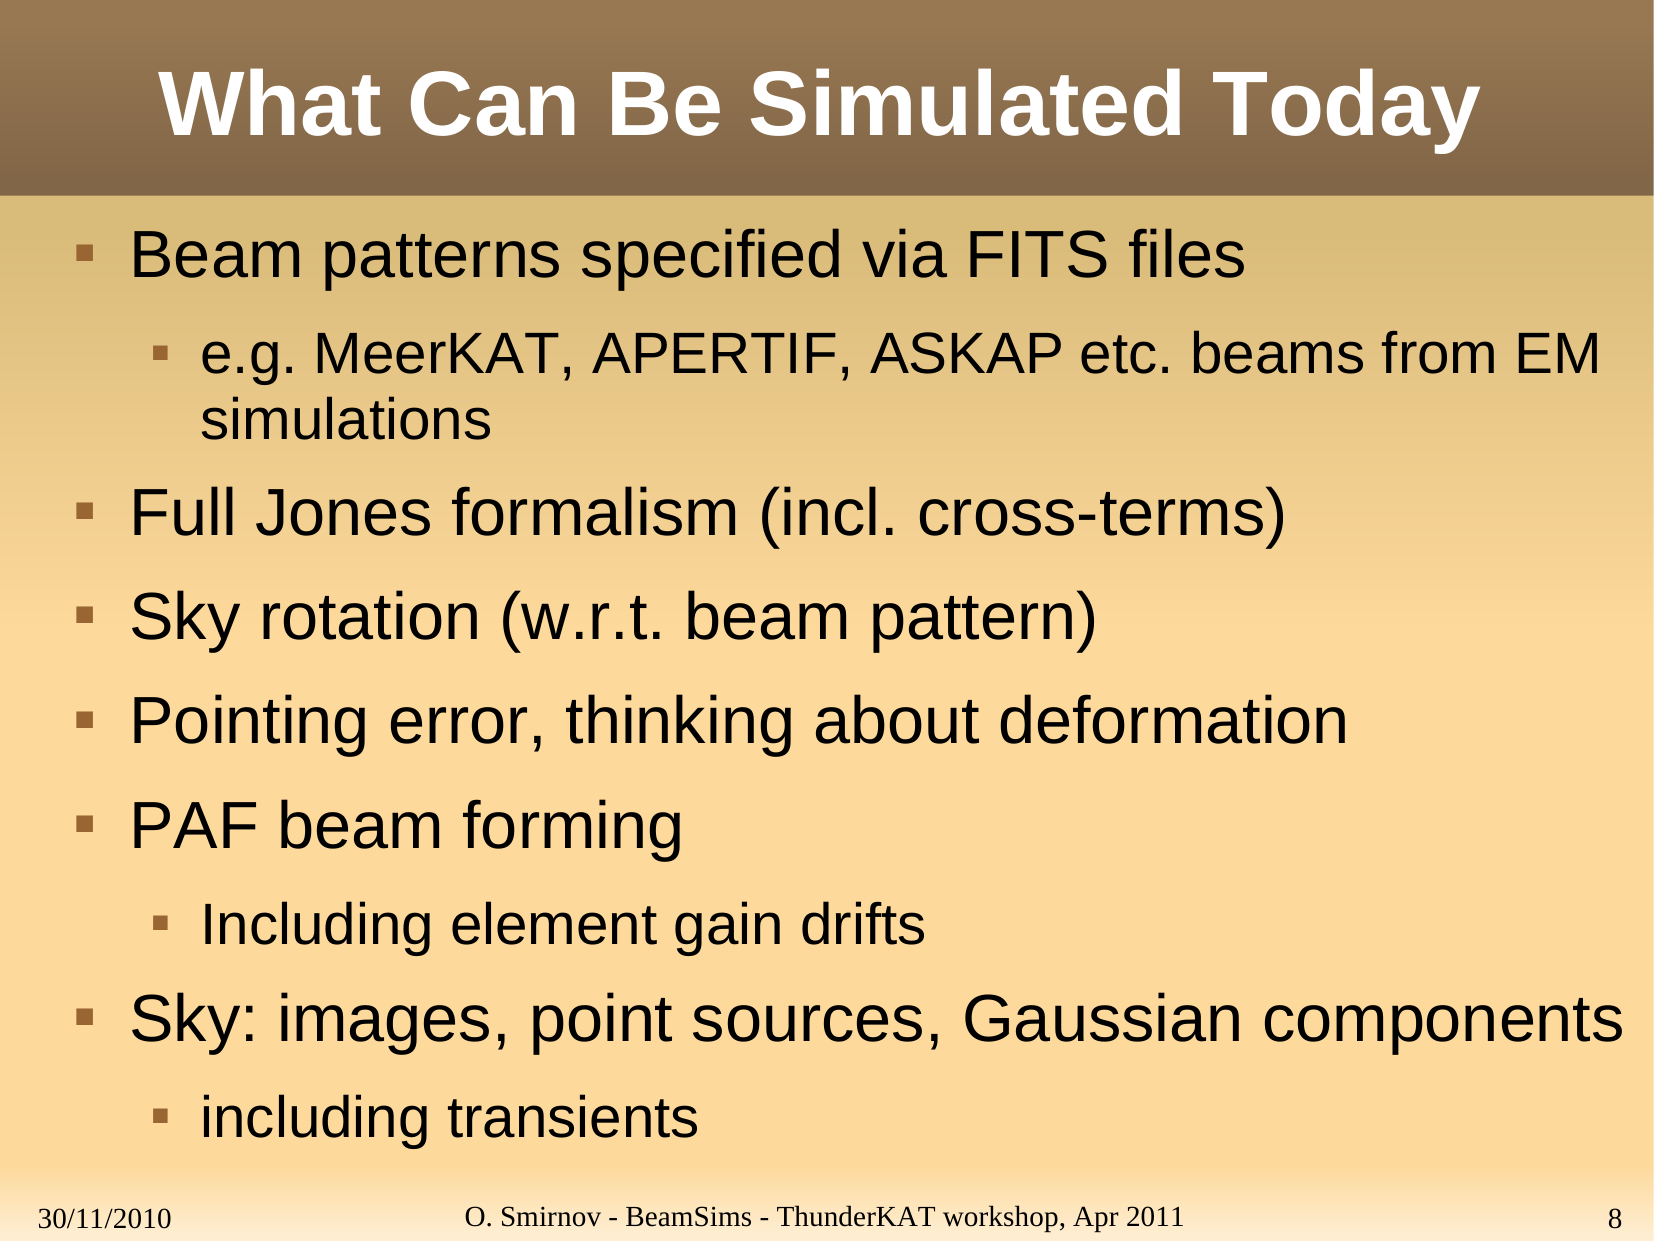

# What Can Be Simulated Today
Beam patterns specified via FITS files
e.g. MeerKAT, APERTIF, ASKAP etc. beams from EM simulations
Full Jones formalism (incl. cross-terms)
Sky rotation (w.r.t. beam pattern)
Pointing error, thinking about deformation
PAF beam forming
Including element gain drifts
Sky: images, point sources, Gaussian components
including transients
O. Smirnov - BeamSims - ThunderKAT workshop, Apr 2011
30/11/2010
8